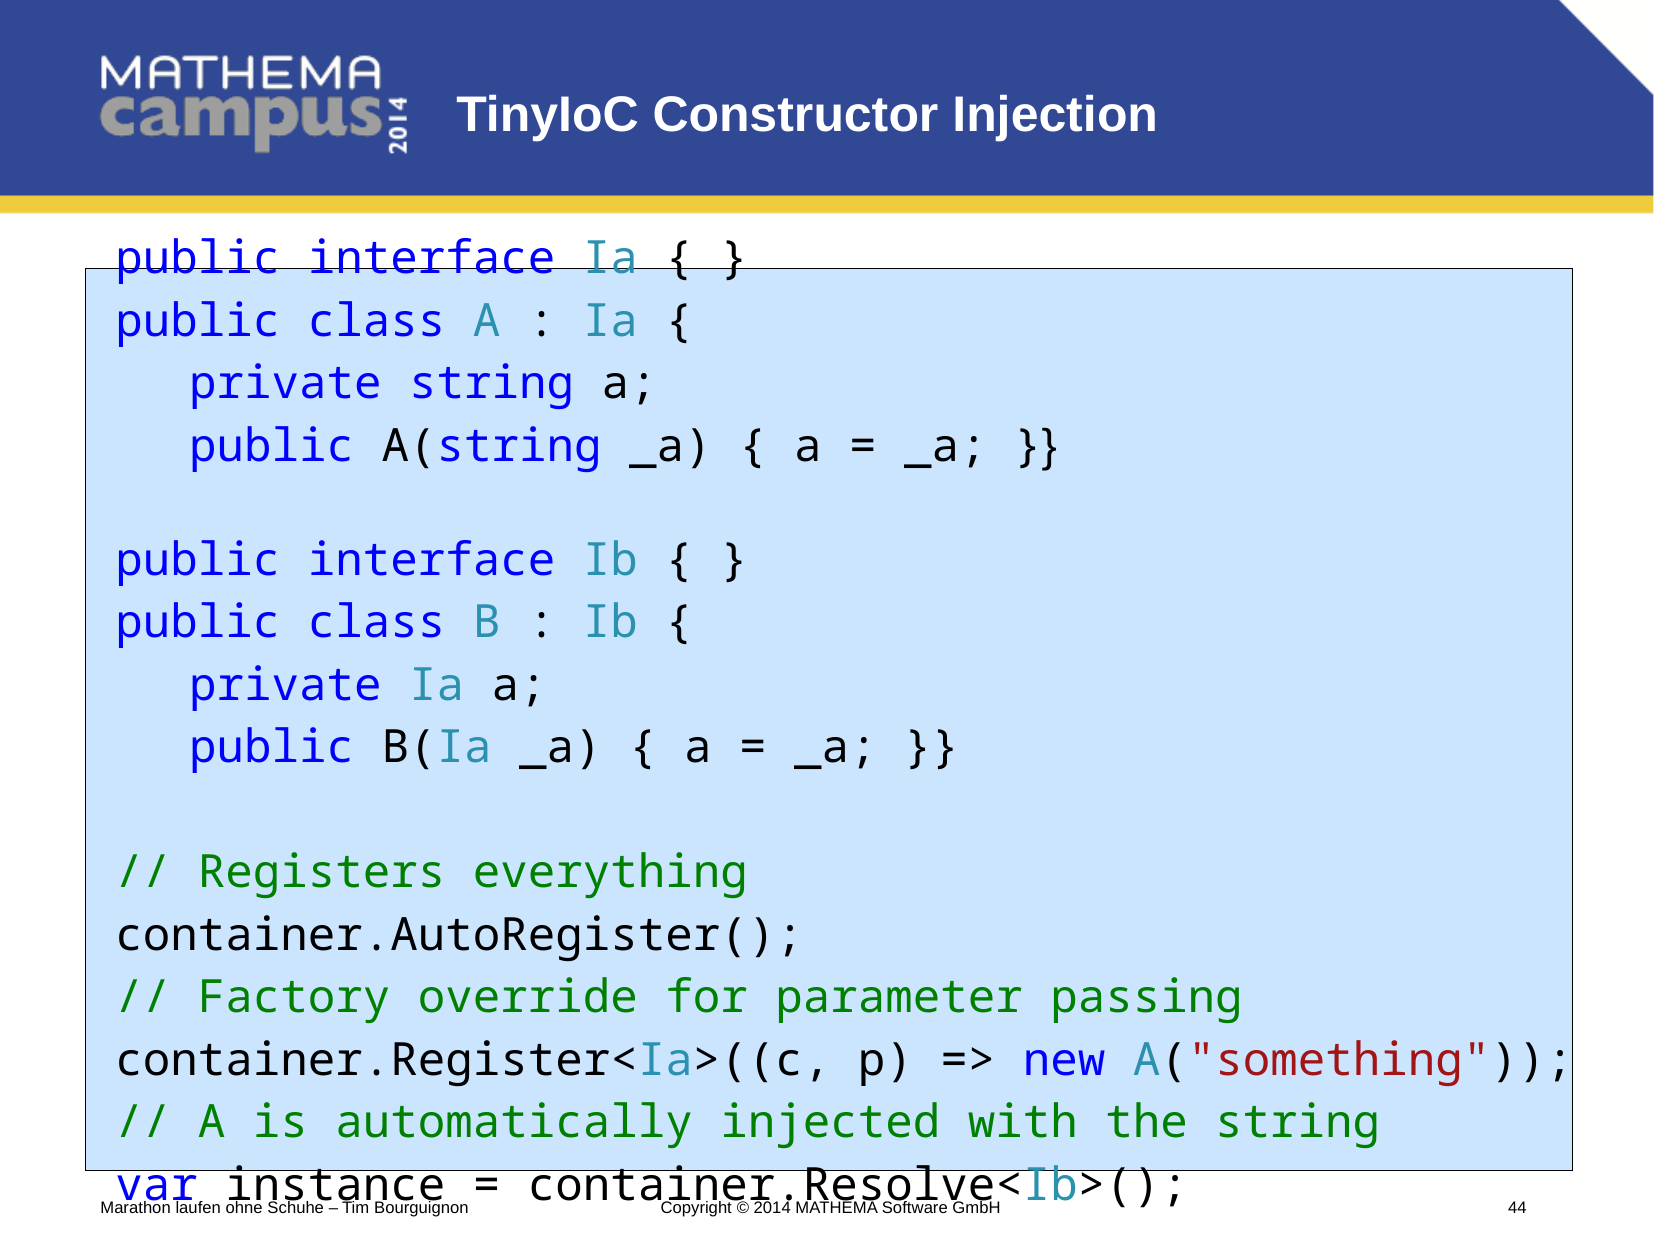

# TinyIoC Constructor Injection
public interface Ia { }
public class A : Ia {
	private string a;
	public A(string _a) { a = _a; }}
public interface Ib { }
public class B : Ib {
	private Ia a;
	public B(Ia _a) { a = _a; }}
// Registers everything
container.AutoRegister();
// Factory override for parameter passing
container.Register<Ia>((c, p) => new A("something"));
// A is automatically injected with the string
var instance = container.Resolve<Ib>();